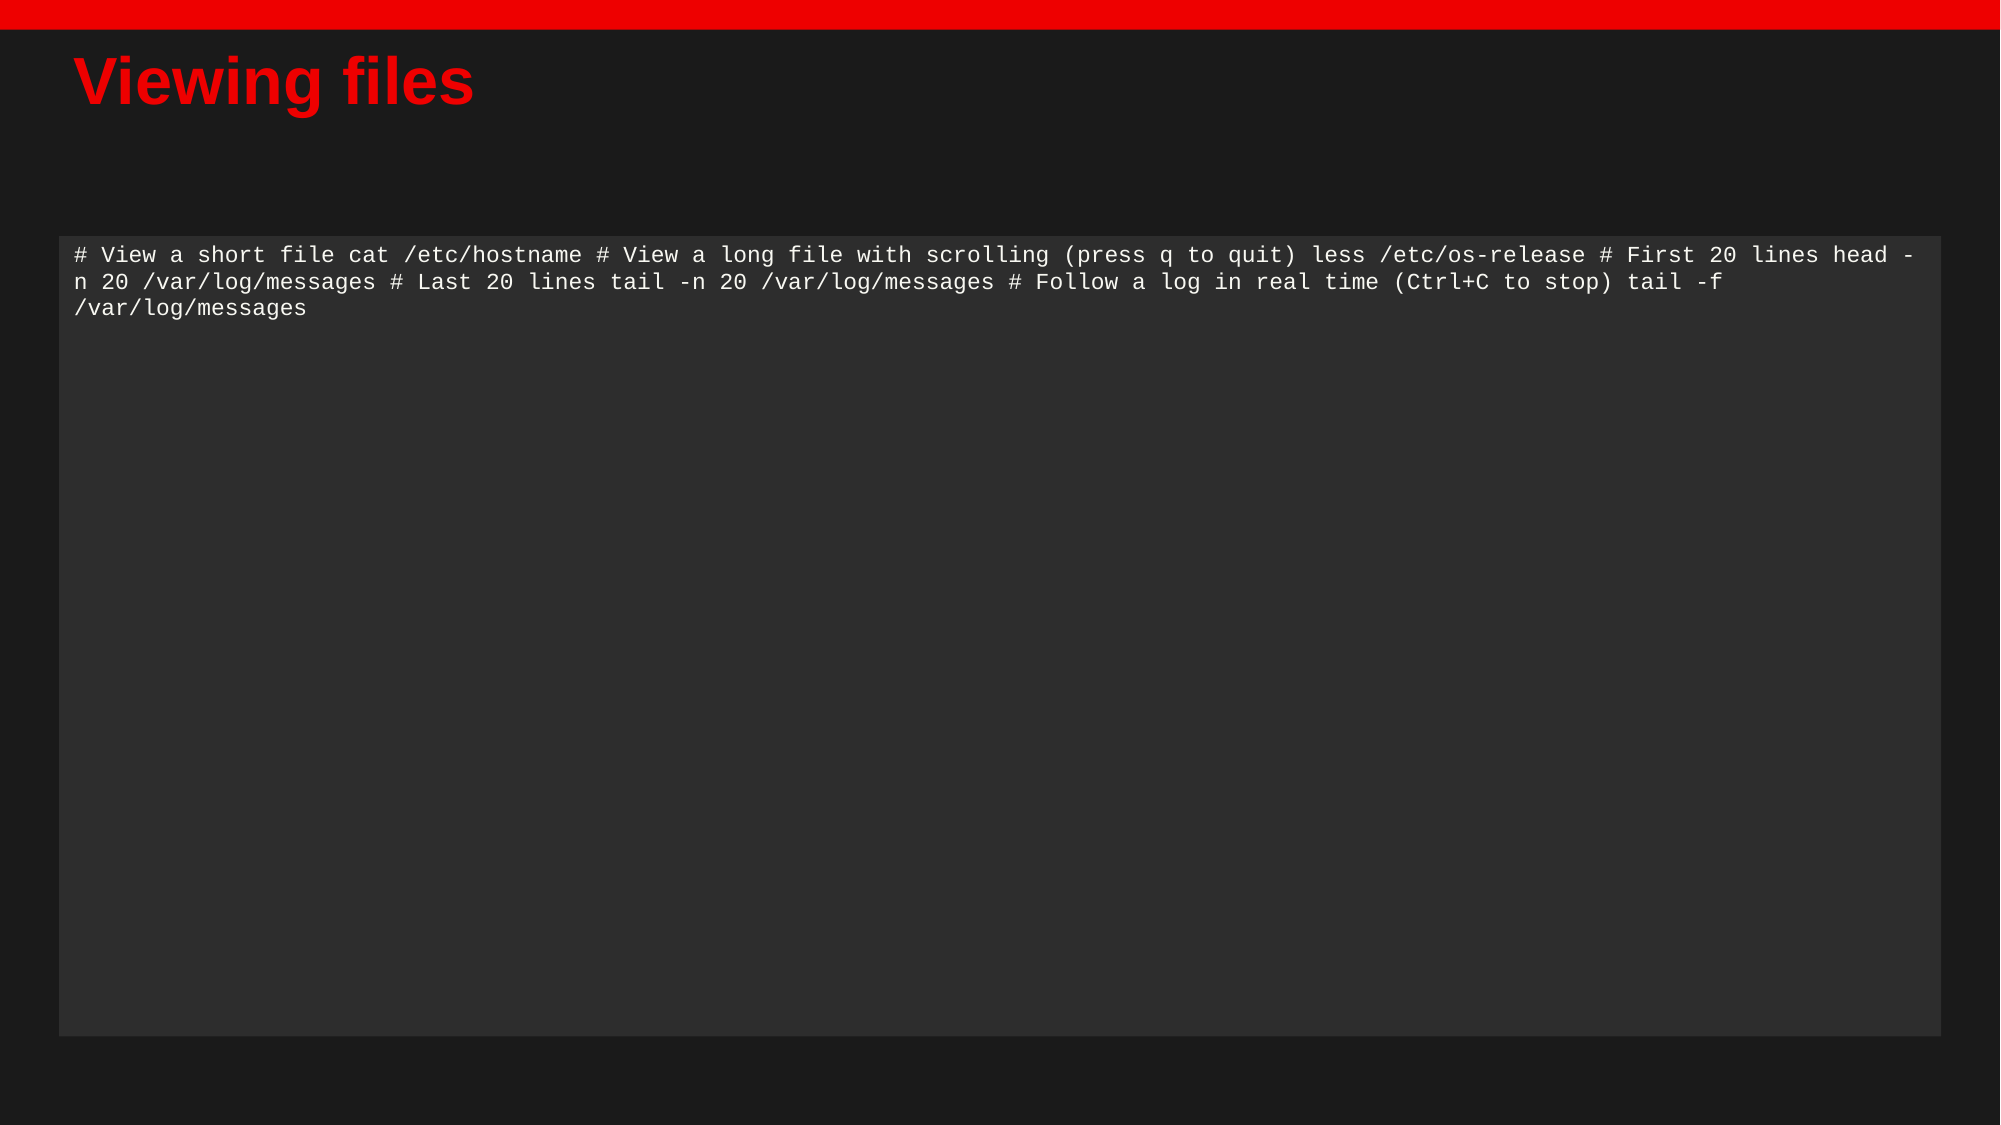

Viewing files
# View a short file cat /etc/hostname # View a long file with scrolling (press q to quit) less /etc/os-release # First 20 lines head -n 20 /var/log/messages # Last 20 lines tail -n 20 /var/log/messages # Follow a log in real time (Ctrl+C to stop) tail -f /var/log/messages